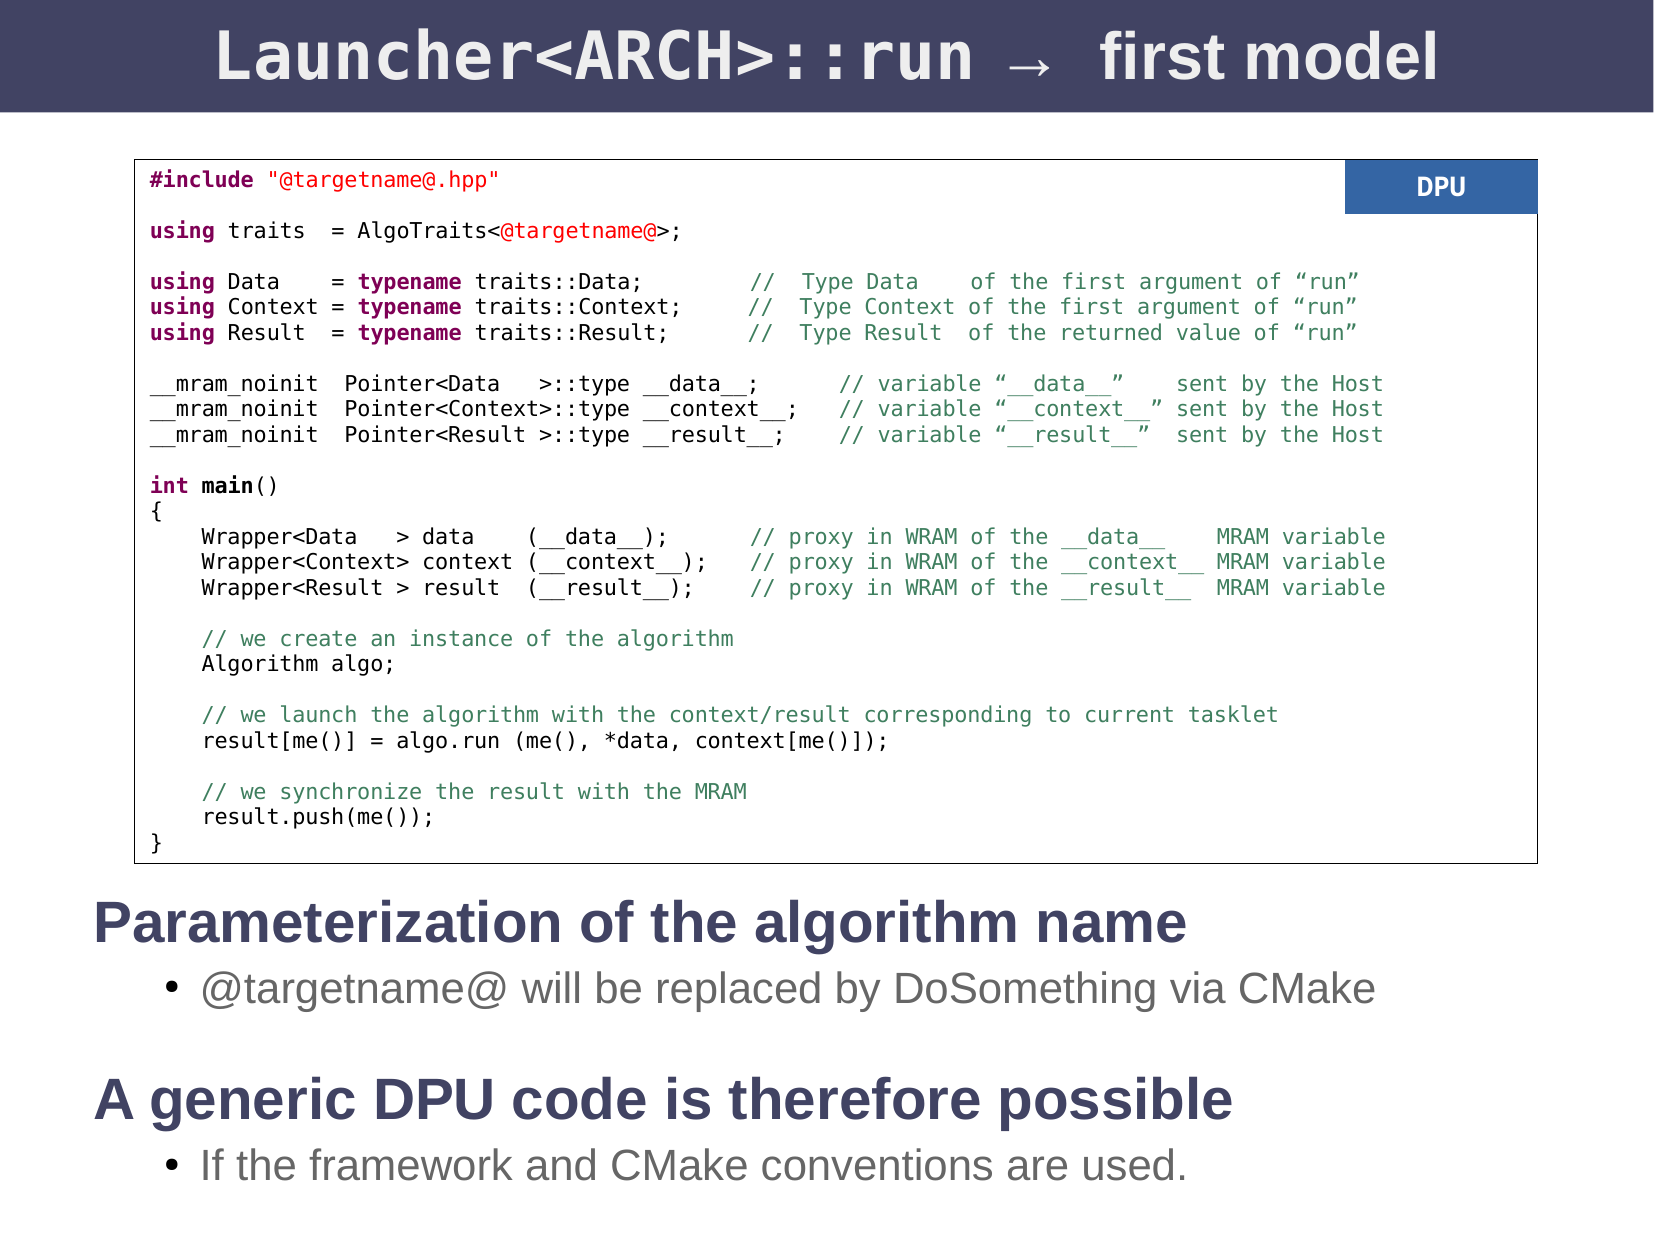

Launcher<ARCH>::run → first model
#include "@targetname@.hpp"
using traits = AlgoTraits<@targetname@>;
using Data = typename traits::Data;		// Type Data of the first argument of “run”
using Context = typename traits::Context; // Type Context of the first argument of “run”
using Result = typename traits::Result; // Type Result of the returned value of “run”
__mram_noinit Pointer<Data >::type __data__; // variable “__data__” sent by the Host
__mram_noinit Pointer<Context>::type __context__; // variable “__context__” sent by the Host
__mram_noinit Pointer<Result >::type __result__; // variable “__result__” sent by the Host
int main()
{
 Wrapper<Data > data (__data__); 	// proxy in WRAM of the __data__ MRAM variable
 Wrapper<Context> context (__context__); 	// proxy in WRAM of the __context__ MRAM variable
 Wrapper<Result > result (__result__); 	// proxy in WRAM of the __result__ MRAM variable
 // we create an instance of the algorithm
 Algorithm algo;
 // we launch the algorithm with the context/result corresponding to current tasklet
 result[me()] = algo.run (me(), *data, context[me()]);
 // we synchronize the result with the MRAM
 result.push(me());
}
DPU
Parameterization of the algorithm name
@targetname@ will be replaced by DoSomething via CMake
A generic DPU code is therefore possible
If the framework and CMake conventions are used.